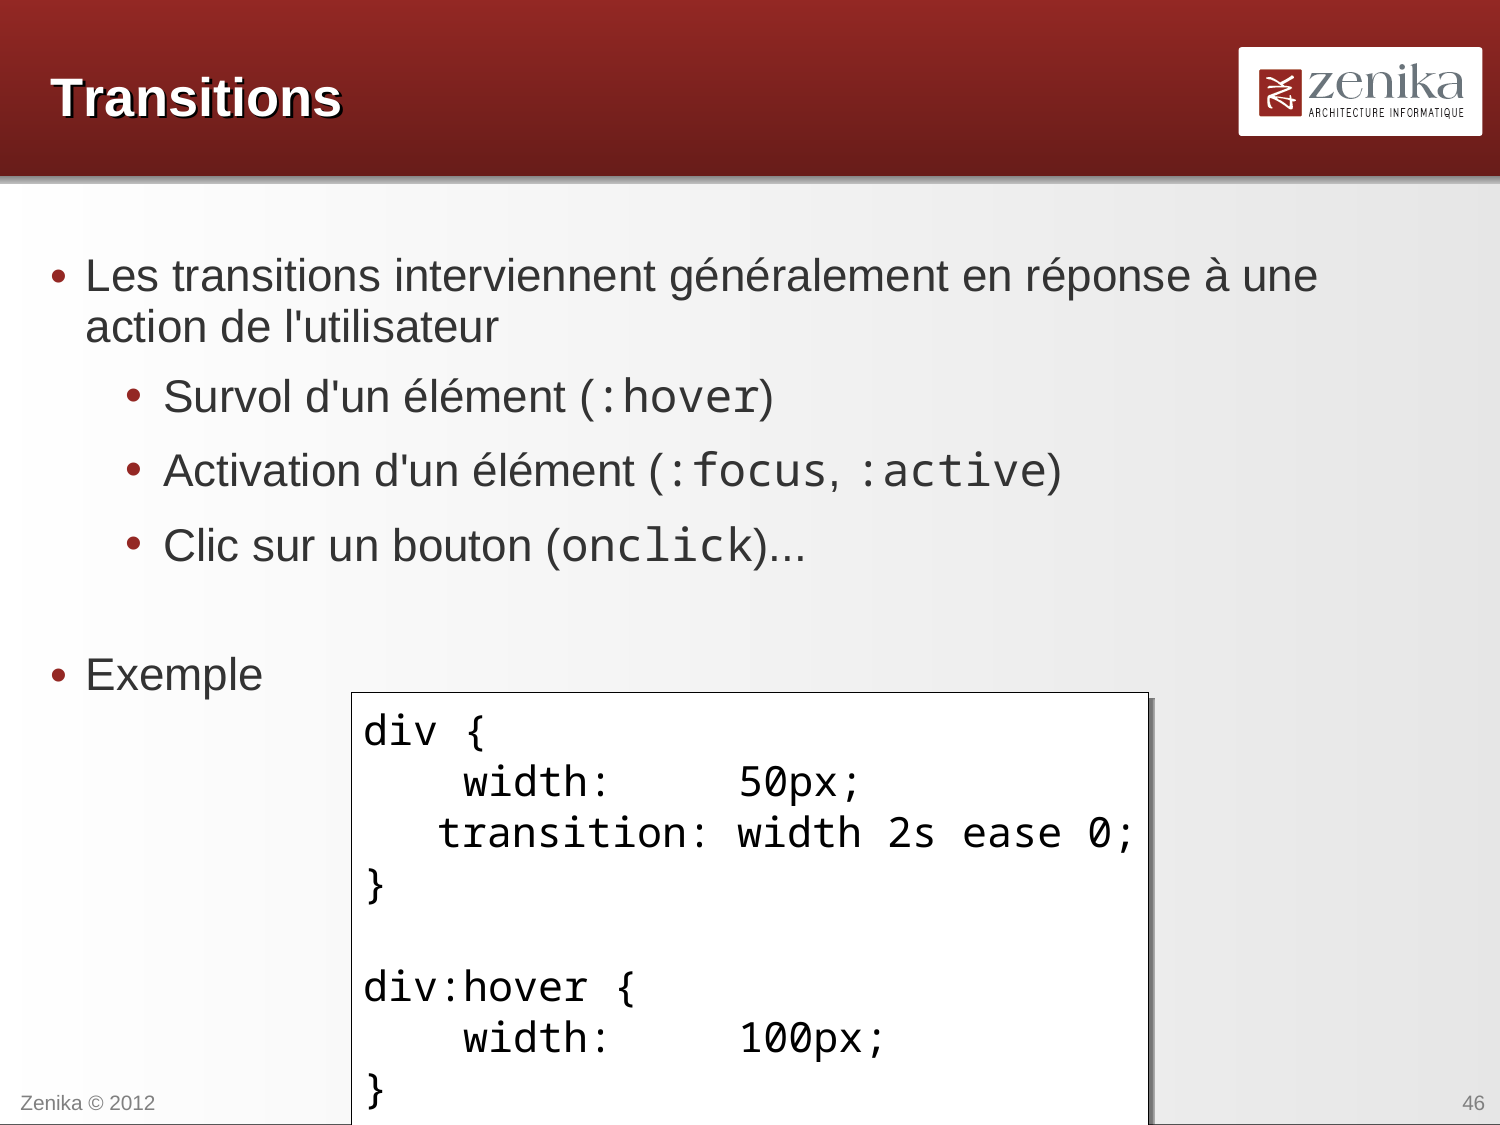

# Transitions
Les transitions interviennent généralement en réponse à une action de l'utilisateur
Survol d'un élément (:hover)
Activation d'un élément (:focus, :active)
Clic sur un bouton (onclick)...
Exemple
div {
 width: 50px;
	transition: width 2s ease 0;
}
div:hover {
 width: 100px;
}